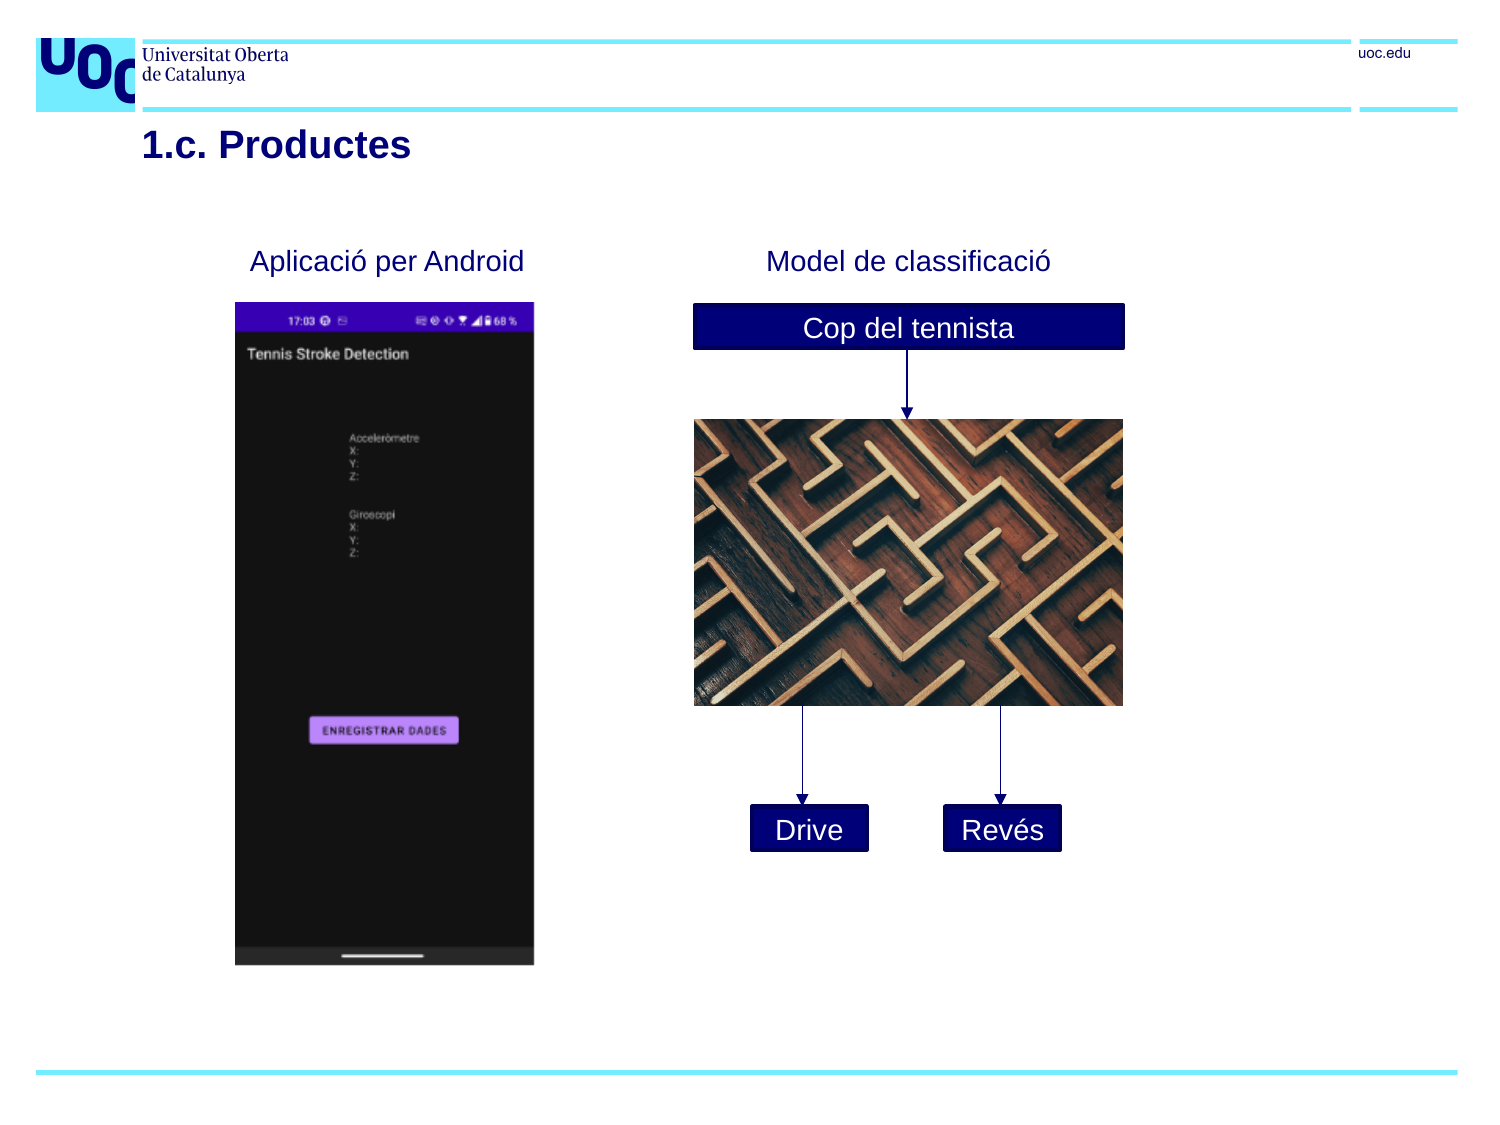

# 1.c. Productes
Aplicació per Android
Model de classificació
Cop del tennista
Drive
Revés